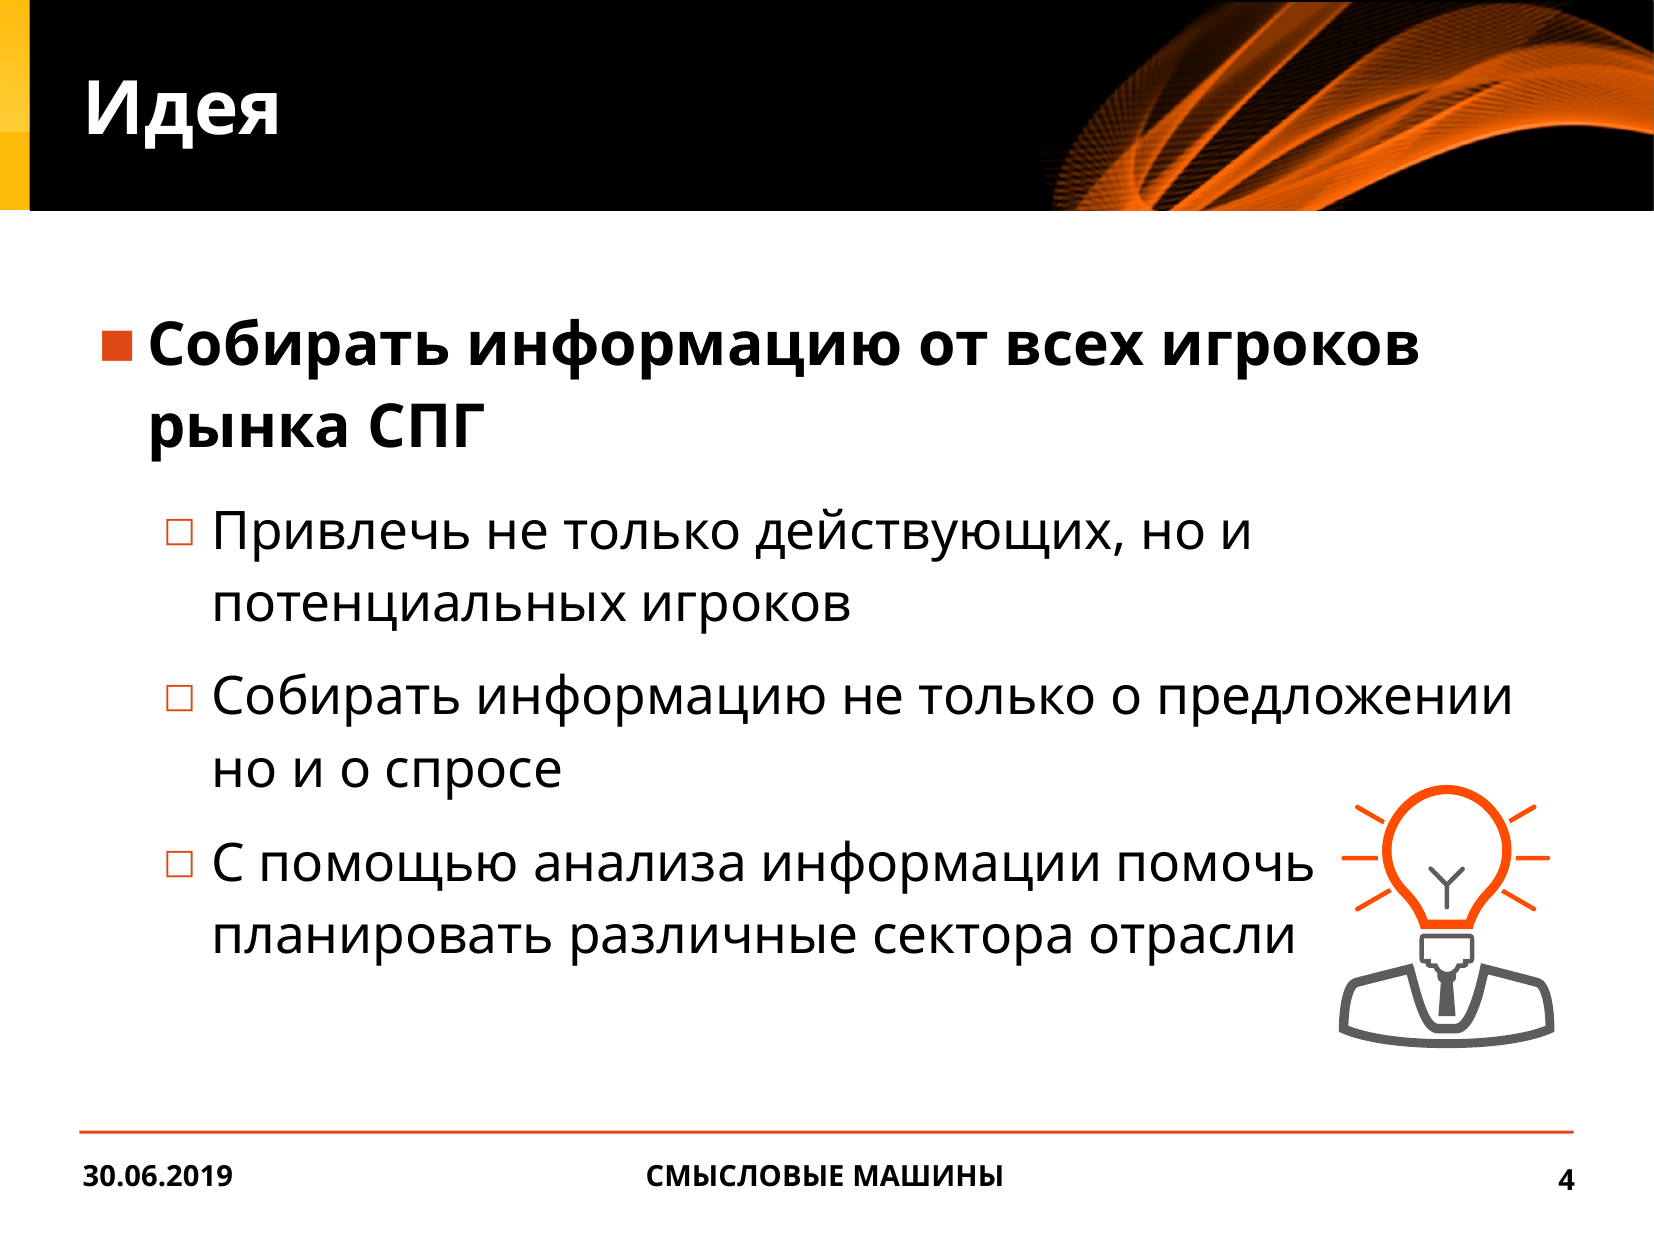

# Идея
Собирать информацию от всех игроков рынка СПГ
Привлечь не только действующих, но и потенциальных игроков
Собирать информацию не только о предложении но и о спросе
С помощью анализа информации помочь планировать различные сектора отрасли